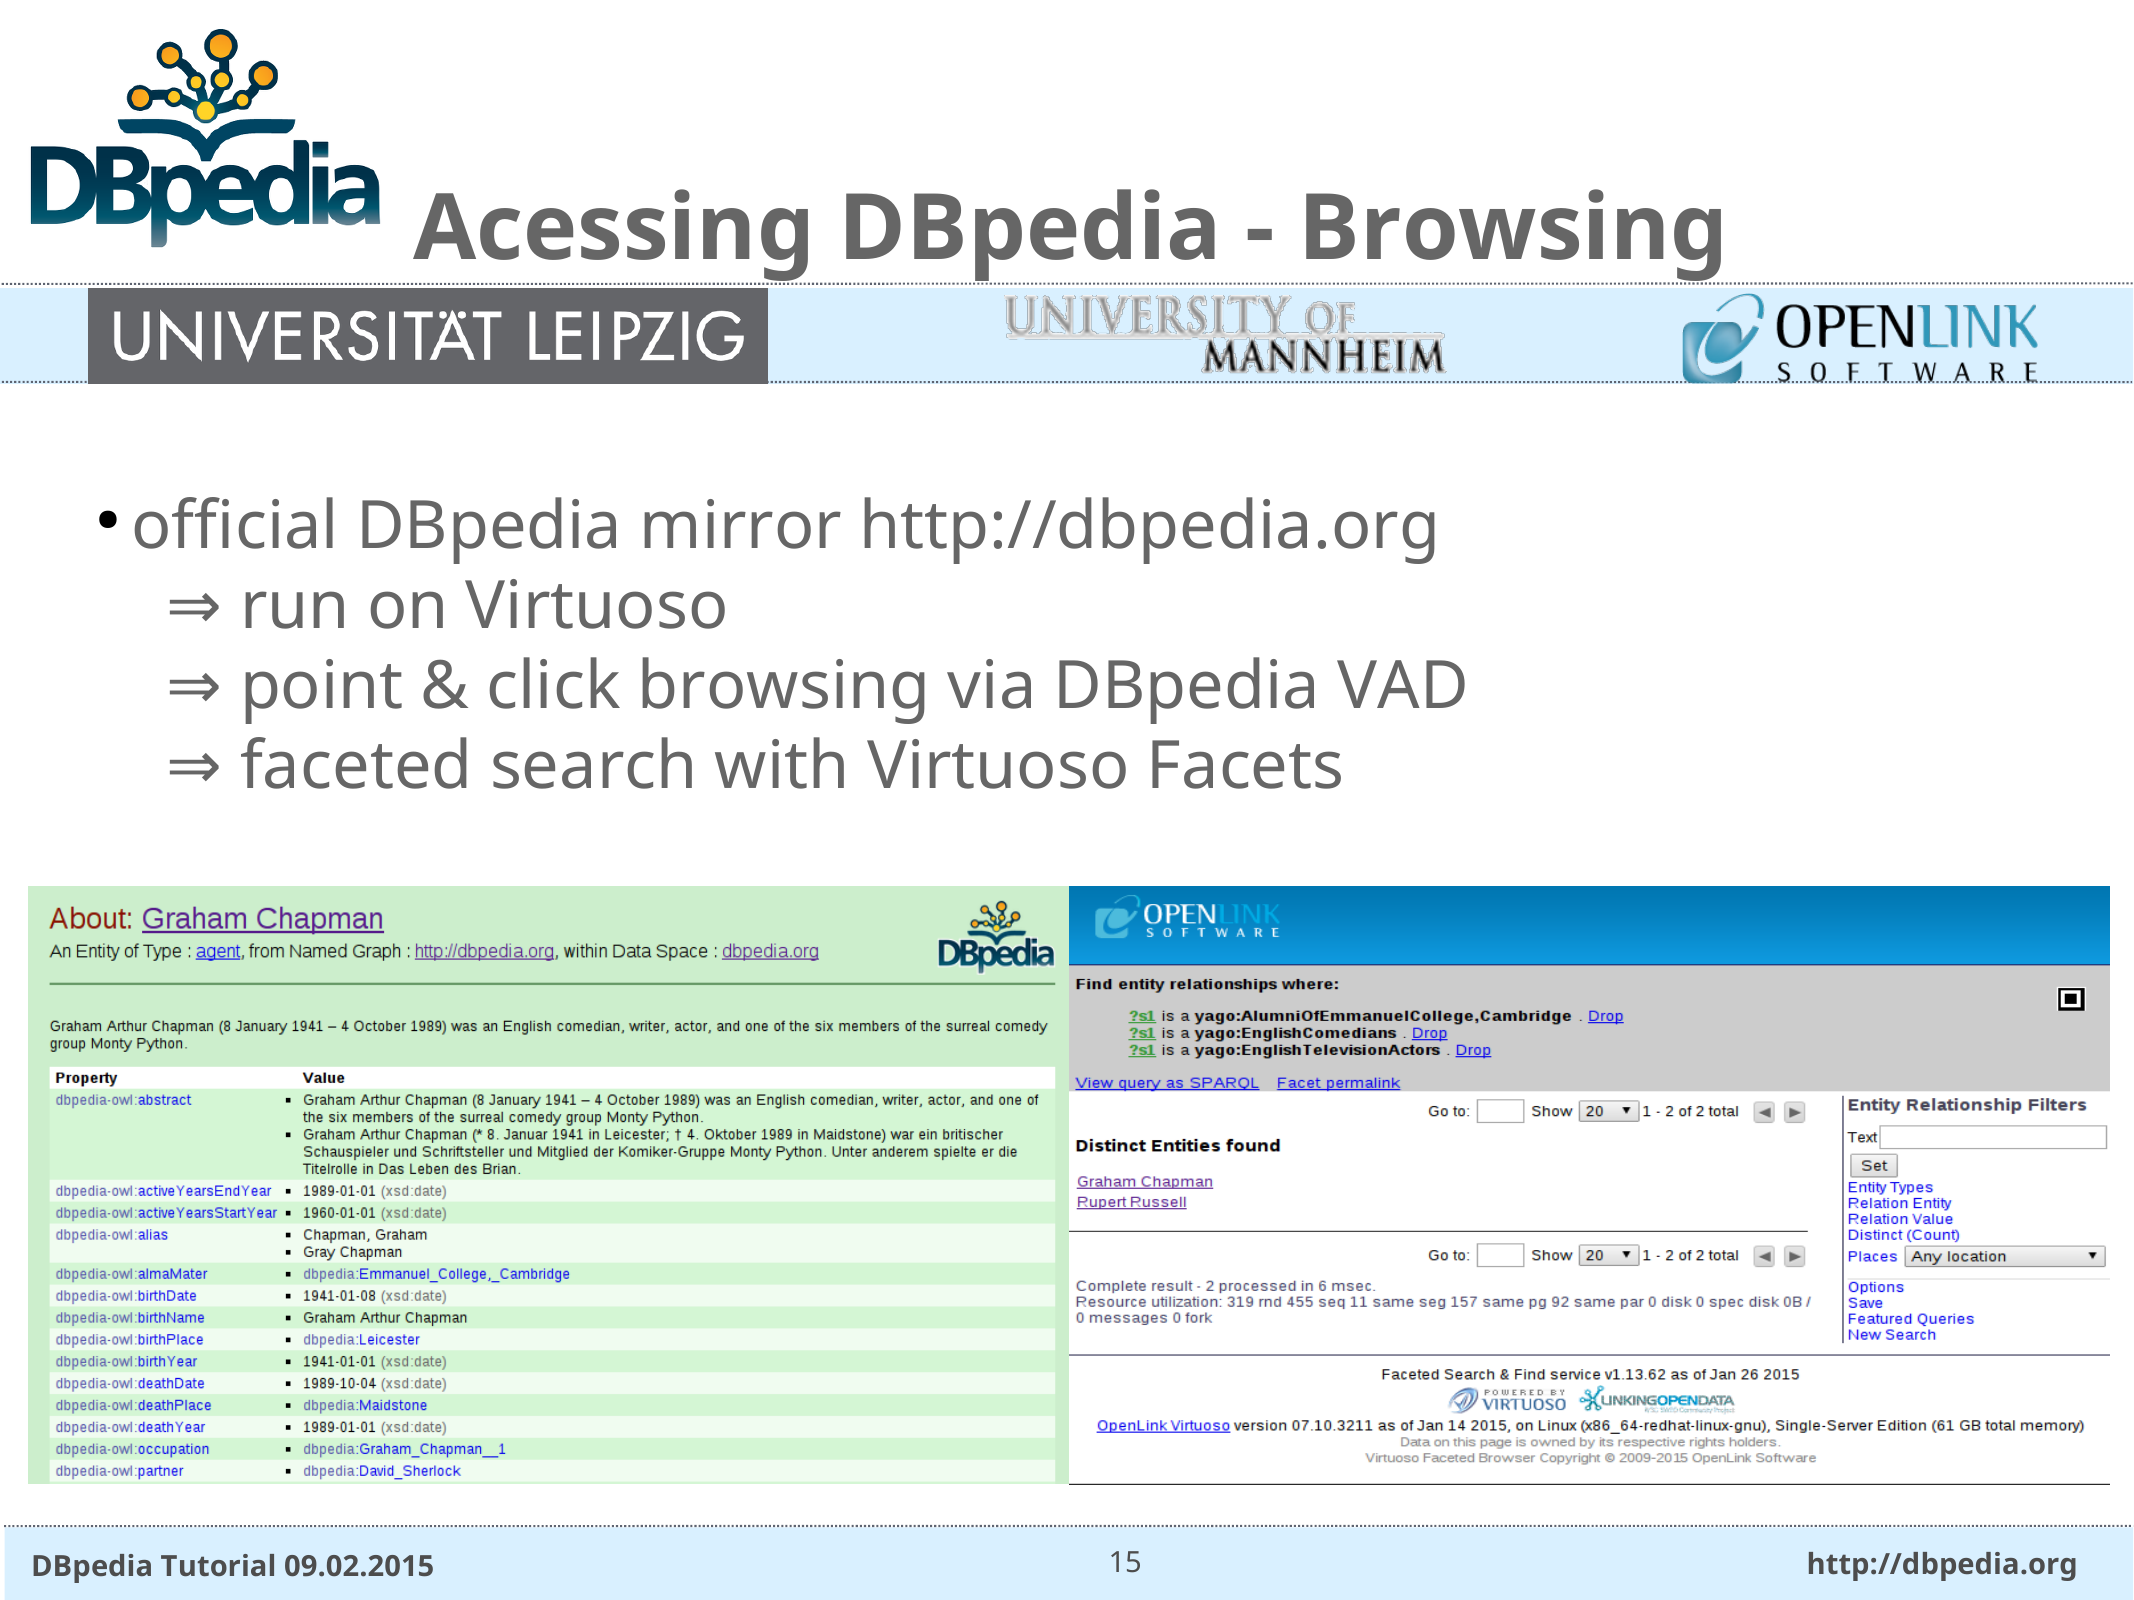

# Acessing DBpedia - Browsing
official DBpedia mirror http://dbpedia.org
⇒ run on Virtuoso
⇒ point & click browsing via DBpedia VAD
⇒ faceted search with Virtuoso Facets